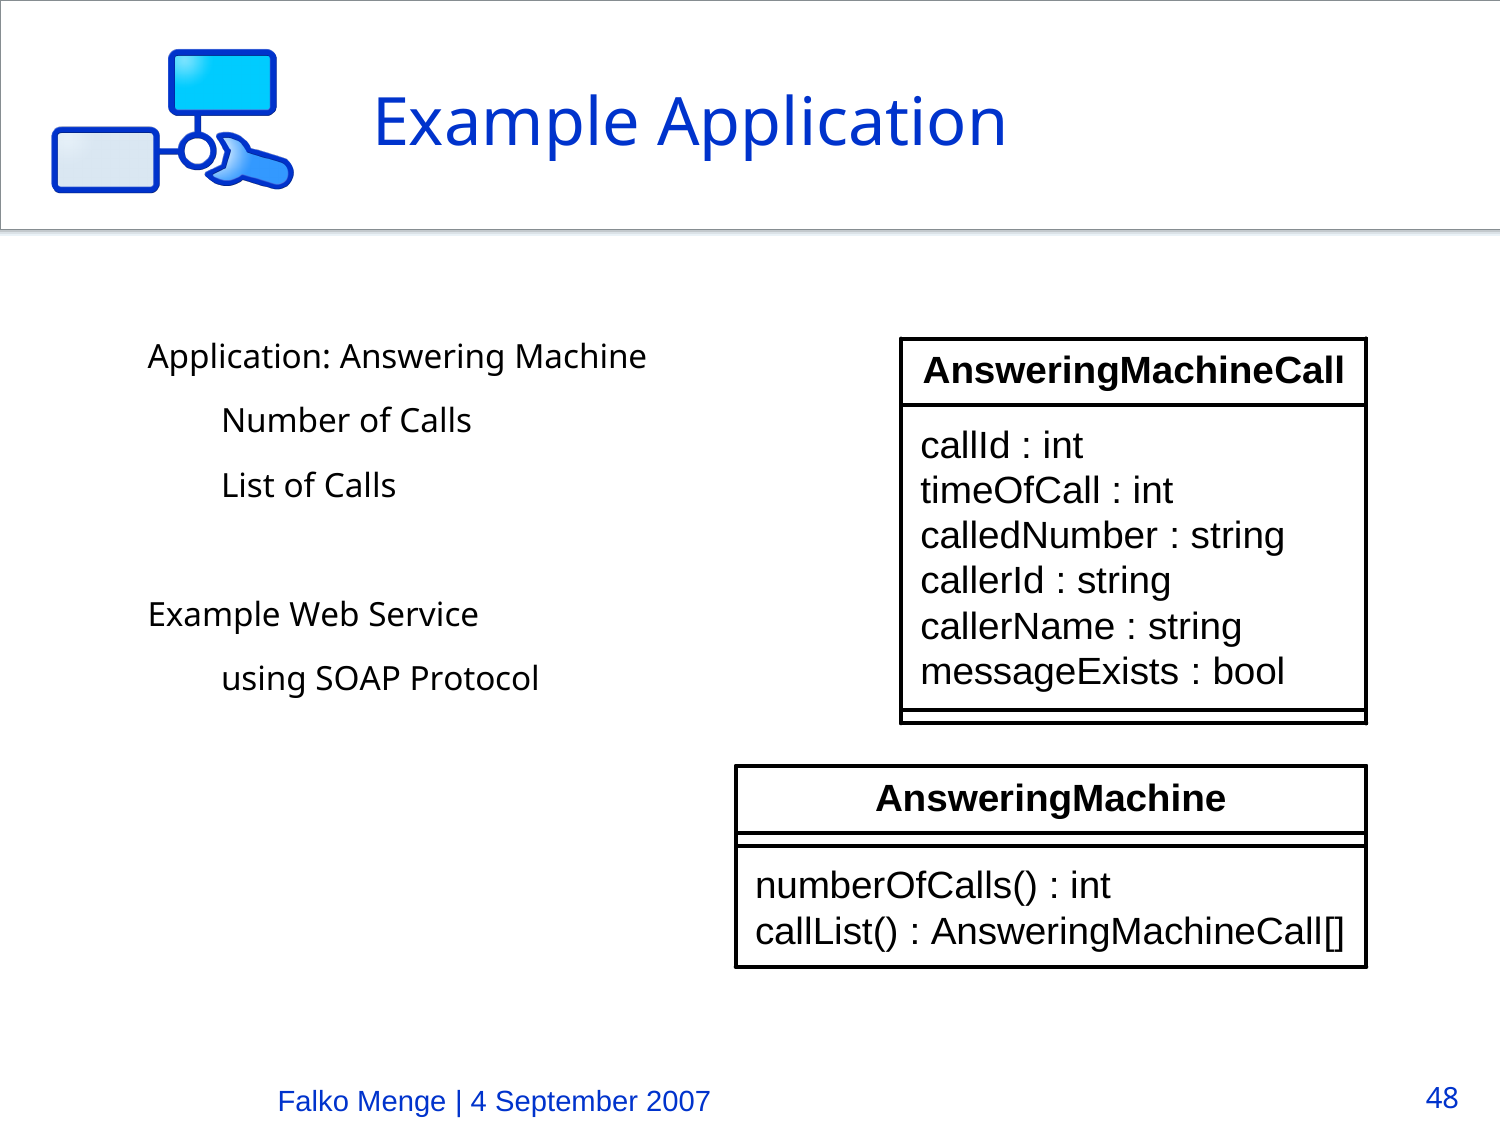

# Example Application
Application: Answering Machine
Number of Calls
List of Calls
Example Web Service
using SOAP Protocol
Falko Menge
48